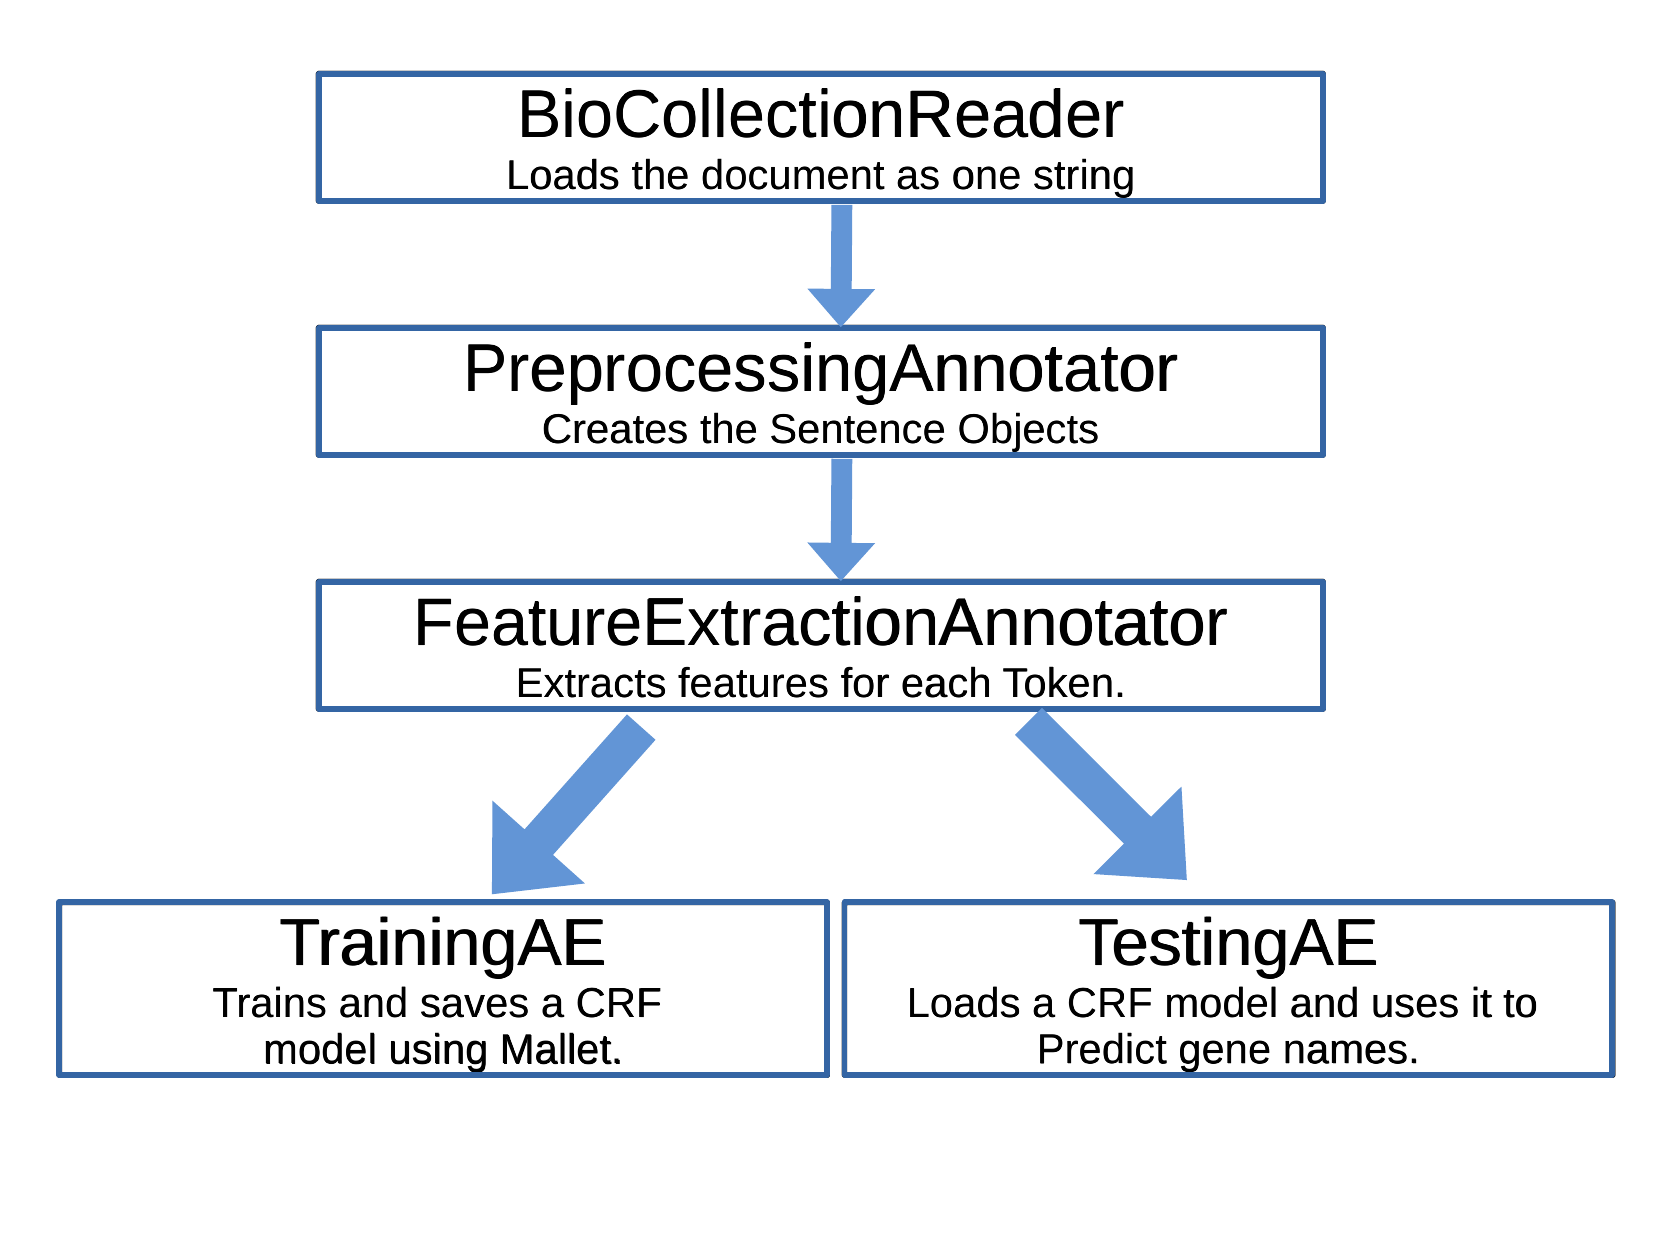

# BioCollectionReader
Loads the document as one string
PreprocessingAnnotator
Creates the Sentence Objects
FeatureExtractionAnnotator
Extracts features for each Token.
TrainingAE
Trains and saves a CRF
model using Mallet.
TestingAE
Loads a CRF model and uses it to
Predict gene names.